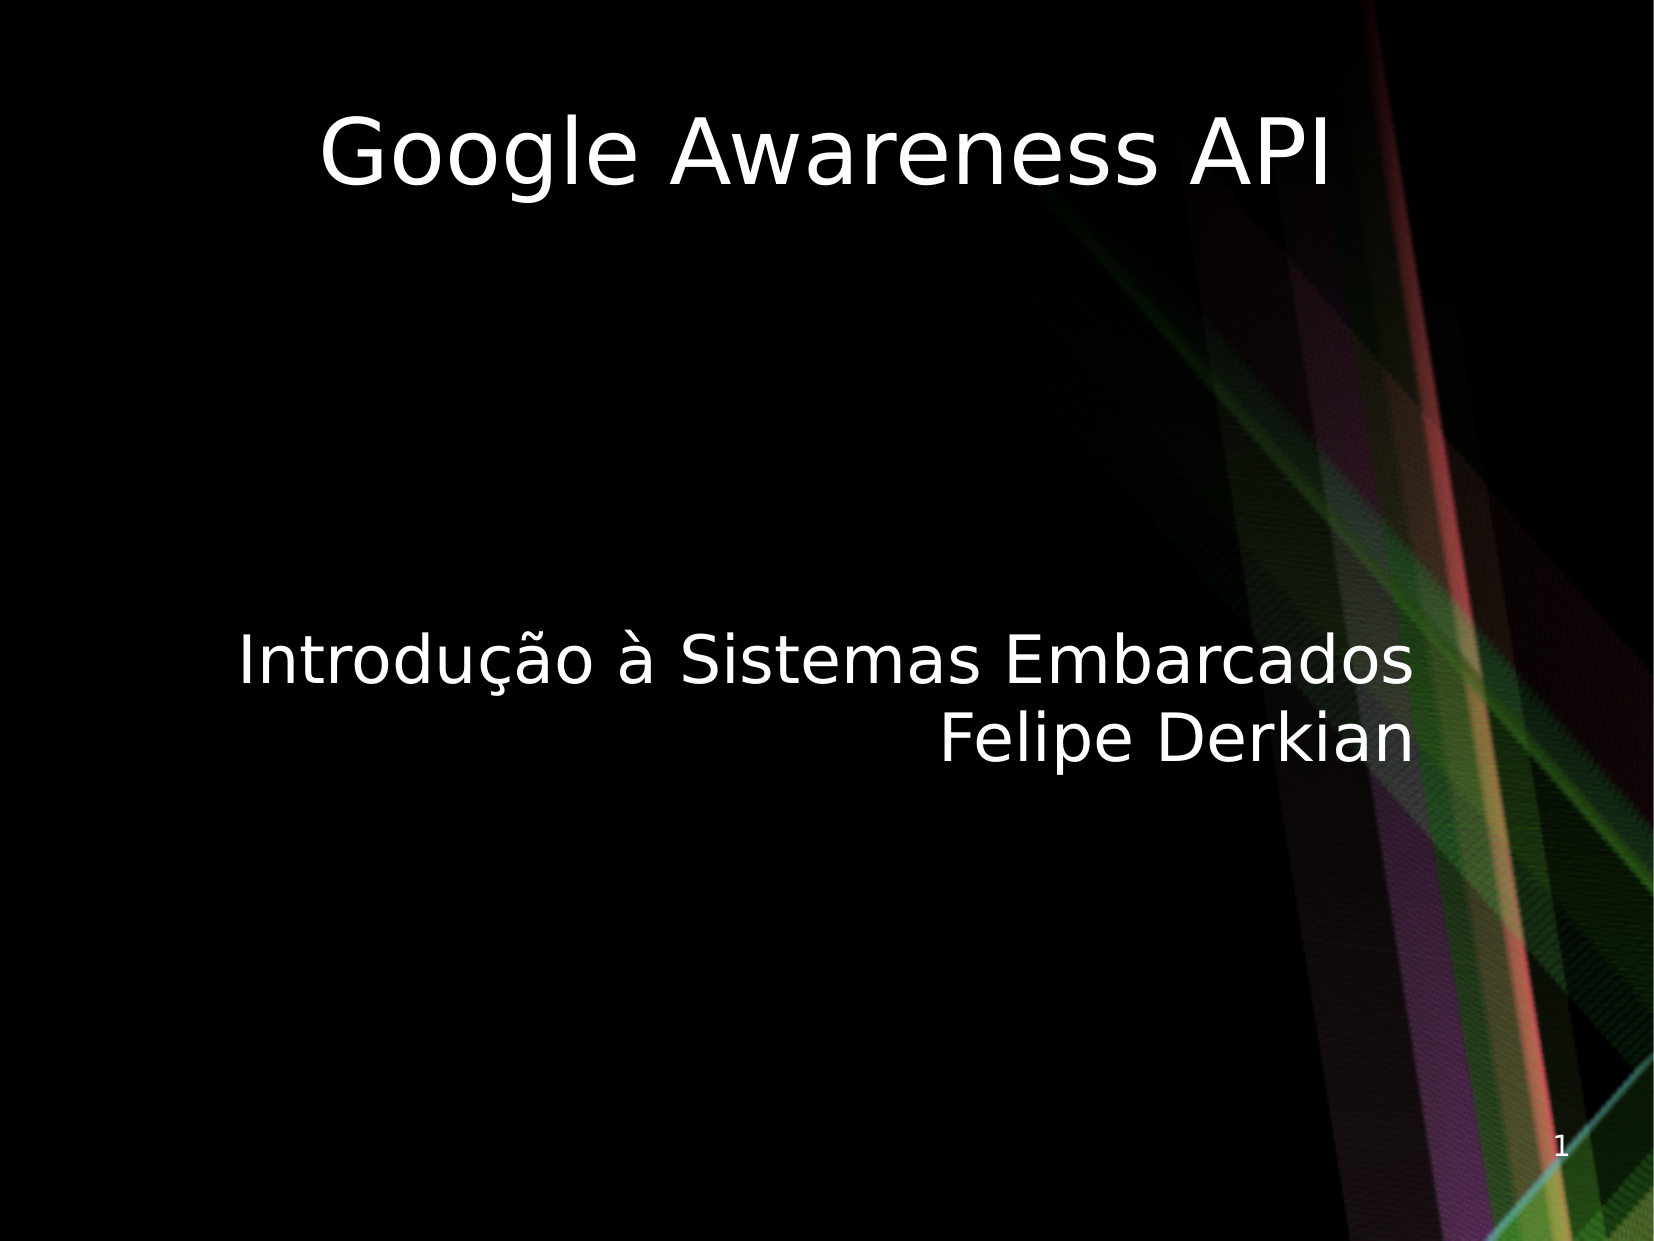

# Google Awareness API
Introdução à Sistemas Embarcados
 Felipe Derkian
1